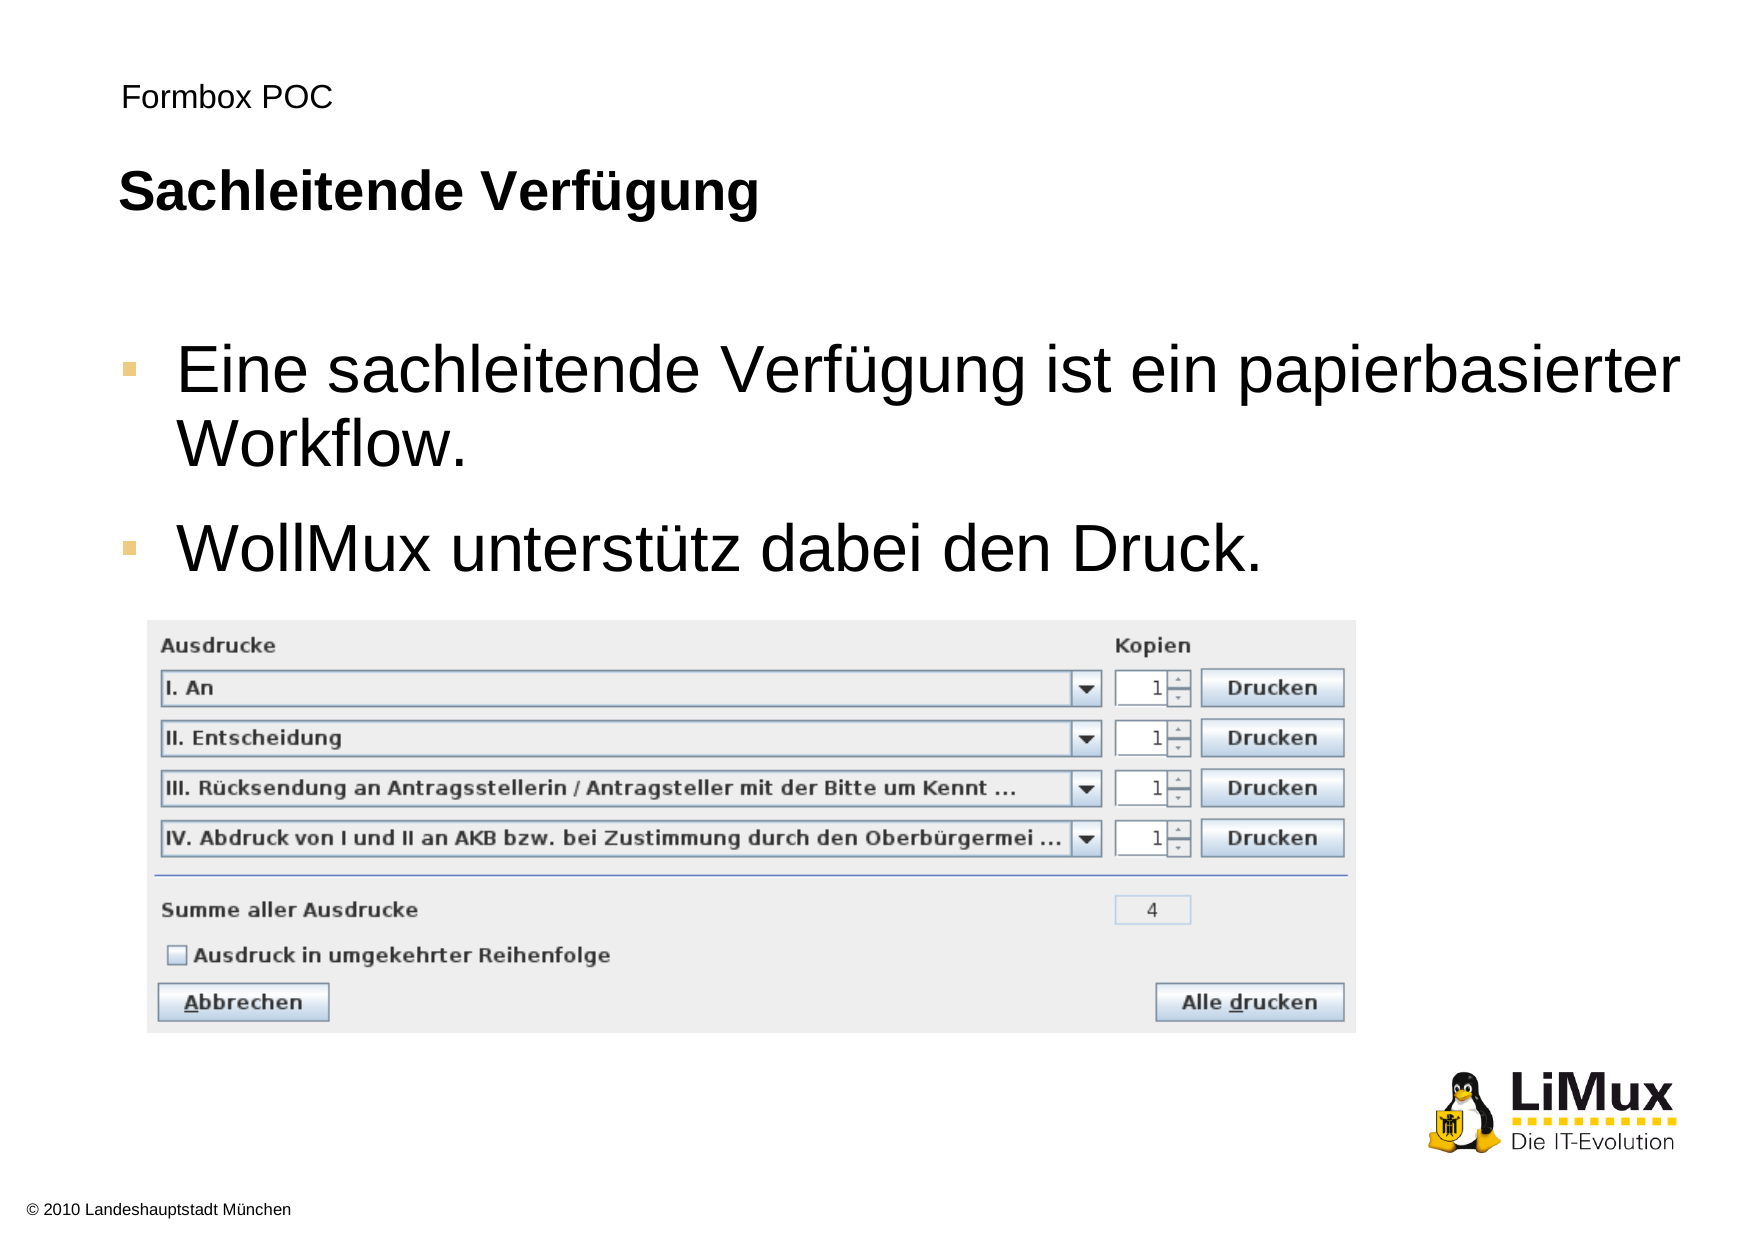

# Sachleitende Verfügung
Eine sachleitende Verfügung ist ein papierbasierter Workflow.
WollMux unterstütz dabei den Druck.